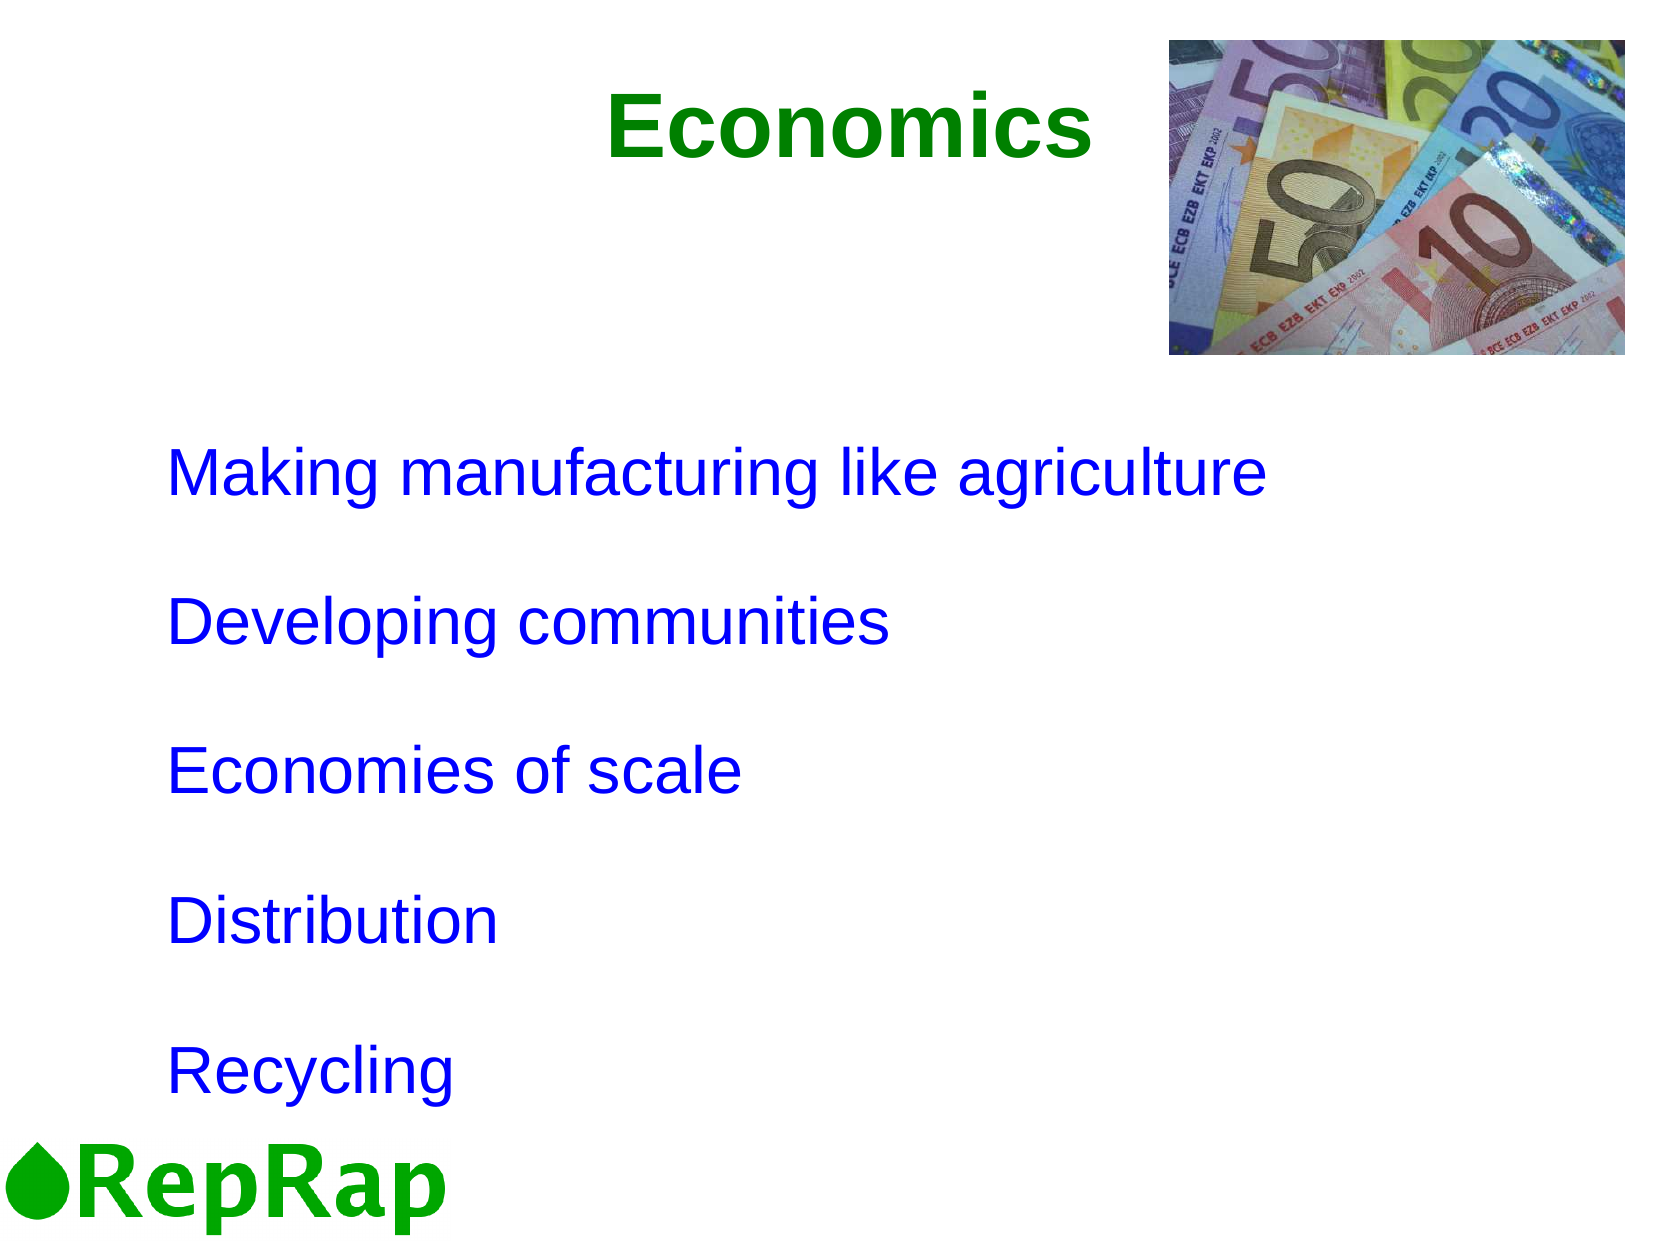

# Economics
 Making manufacturing like agriculture
 Developing communities
 Economies of scale
 Distribution
 Recycling